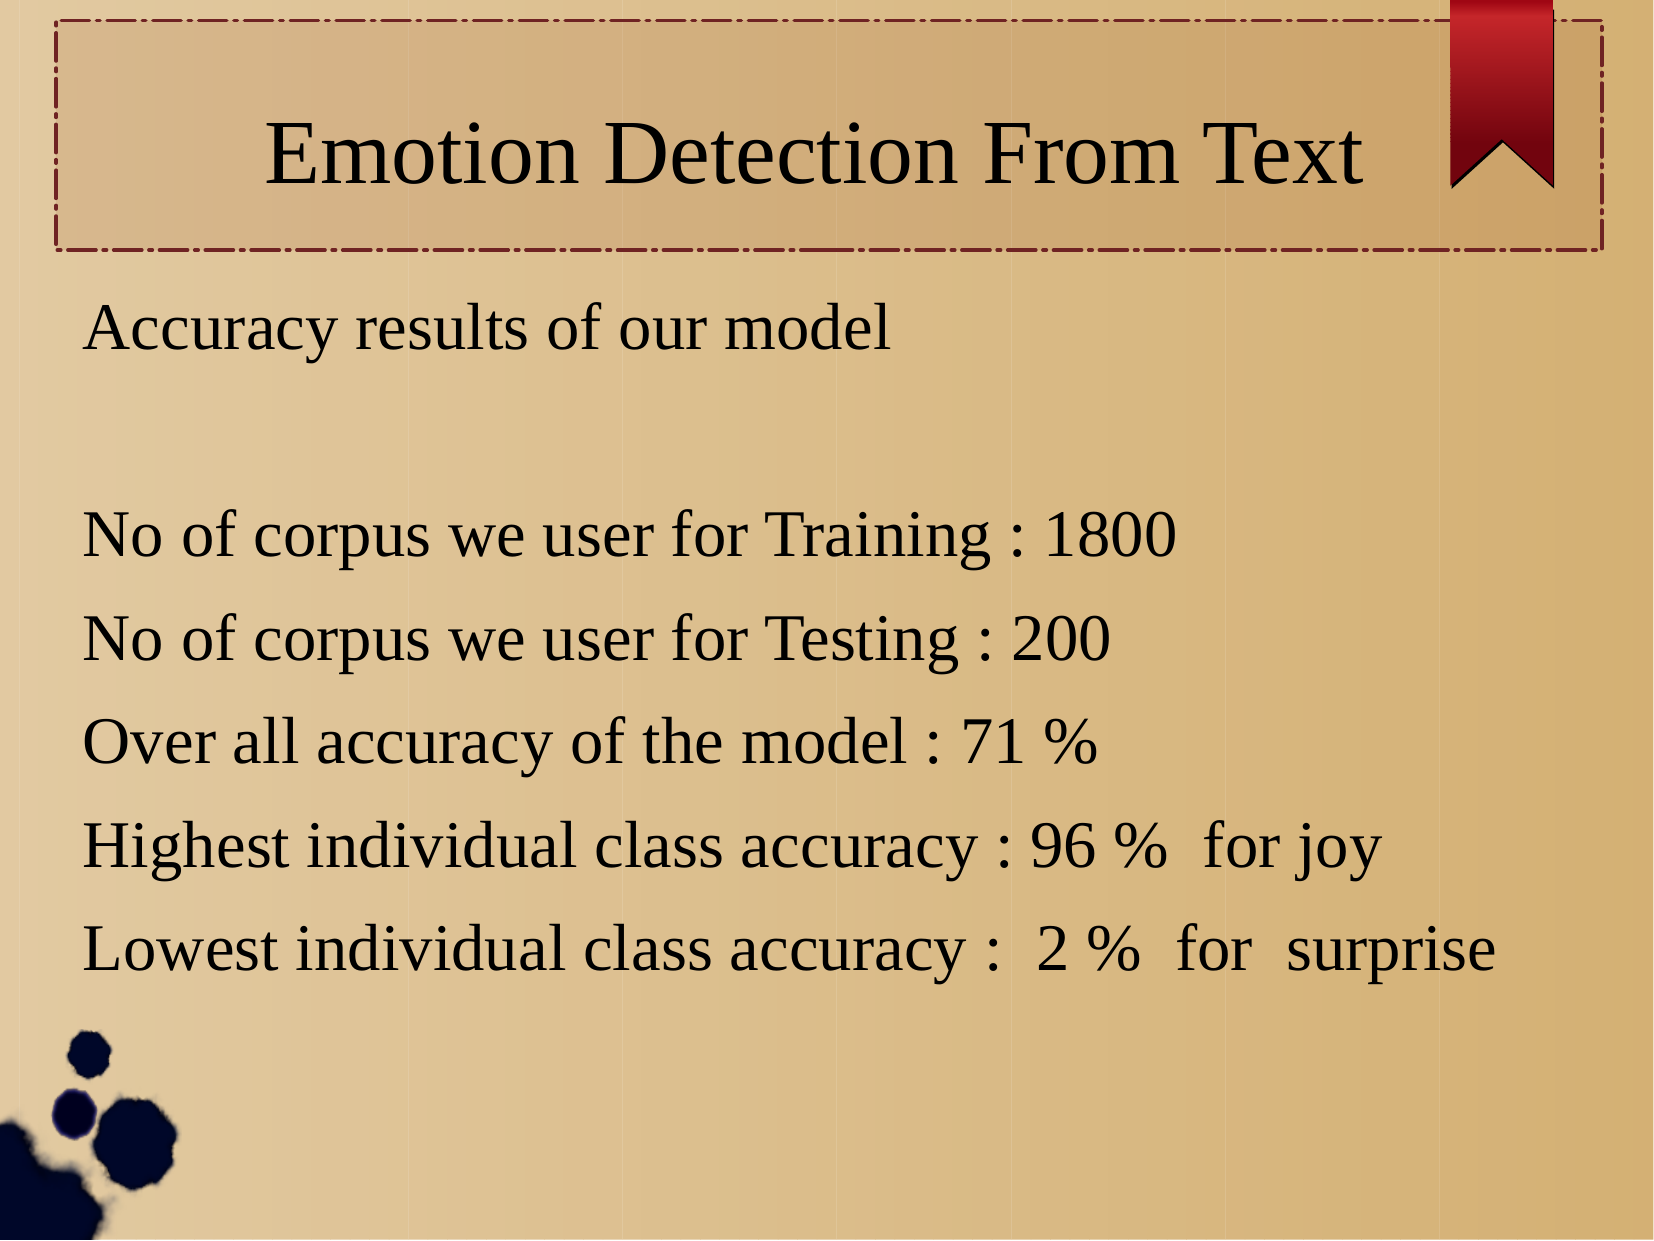

# Emotion Detection From Text
Accuracy results of our model
No of corpus we user for Training : 1800
No of corpus we user for Testing : 200
Over all accuracy of the model : 71 %
Highest individual class accuracy : 96 % for joy
Lowest individual class accuracy : 2 % for surprise